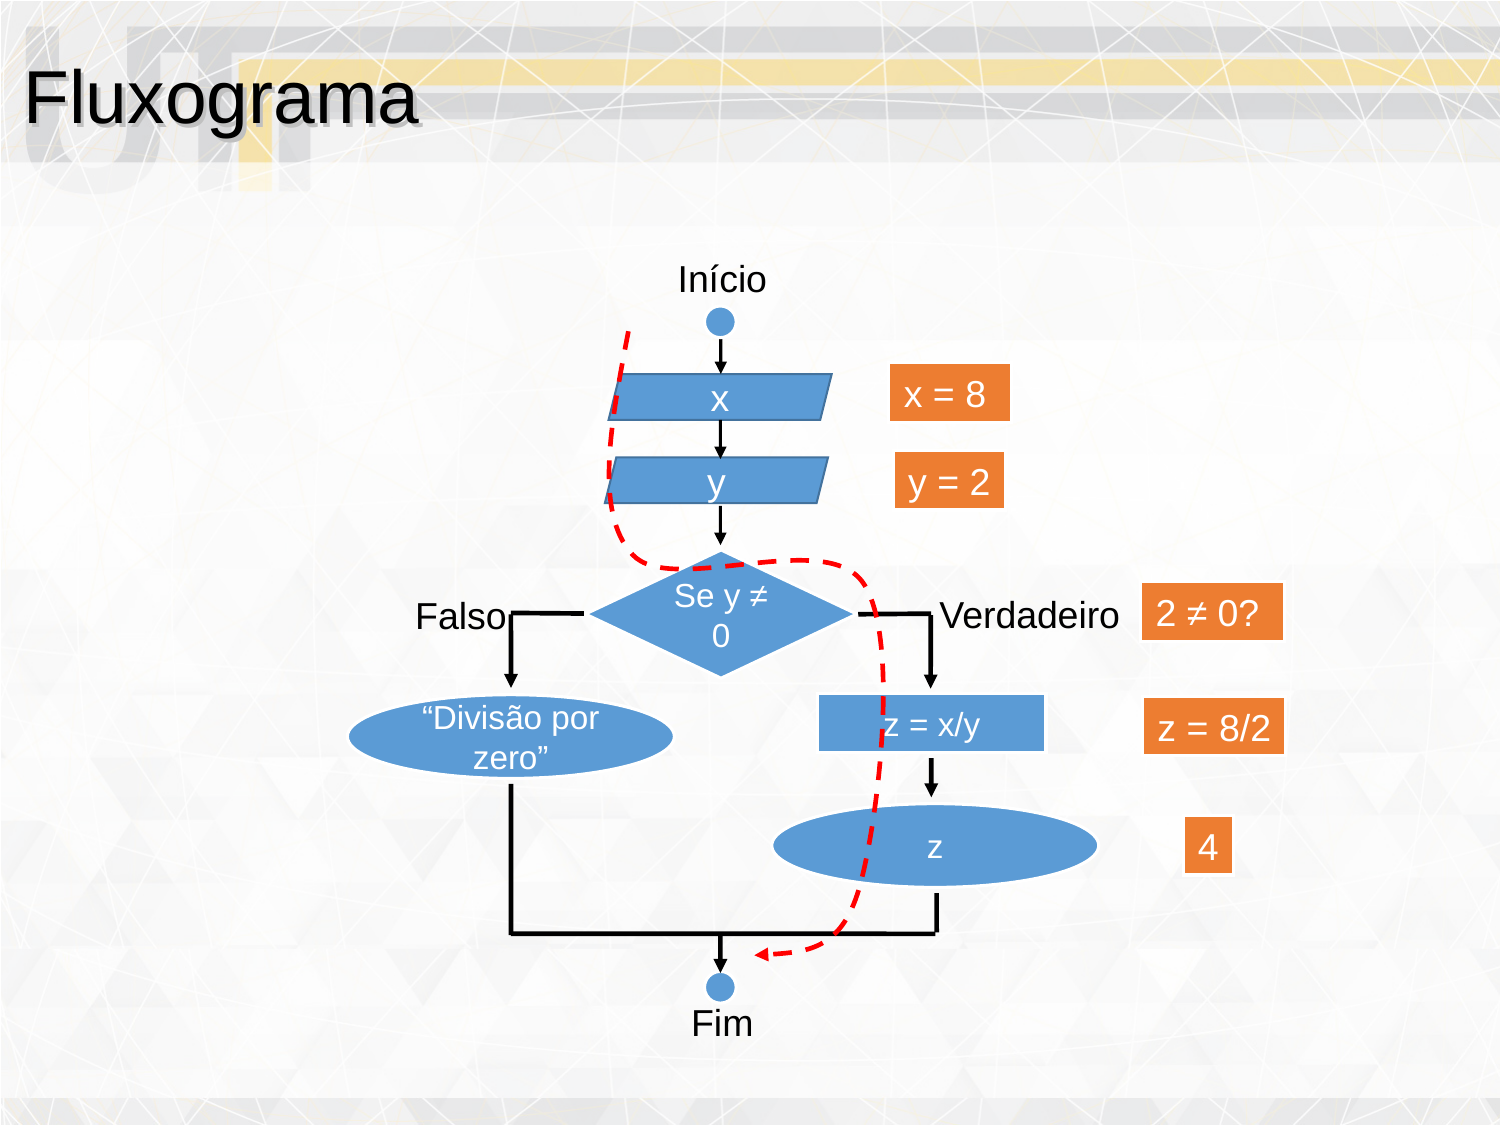

# Fluxograma
Início
x = 8
x
y = 2
y
Se y ≠ 0
2 ≠ 0?
Verdadeiro
Falso
z = x/y
“Divisão por zero”
z = 8/2
z
4
Fim